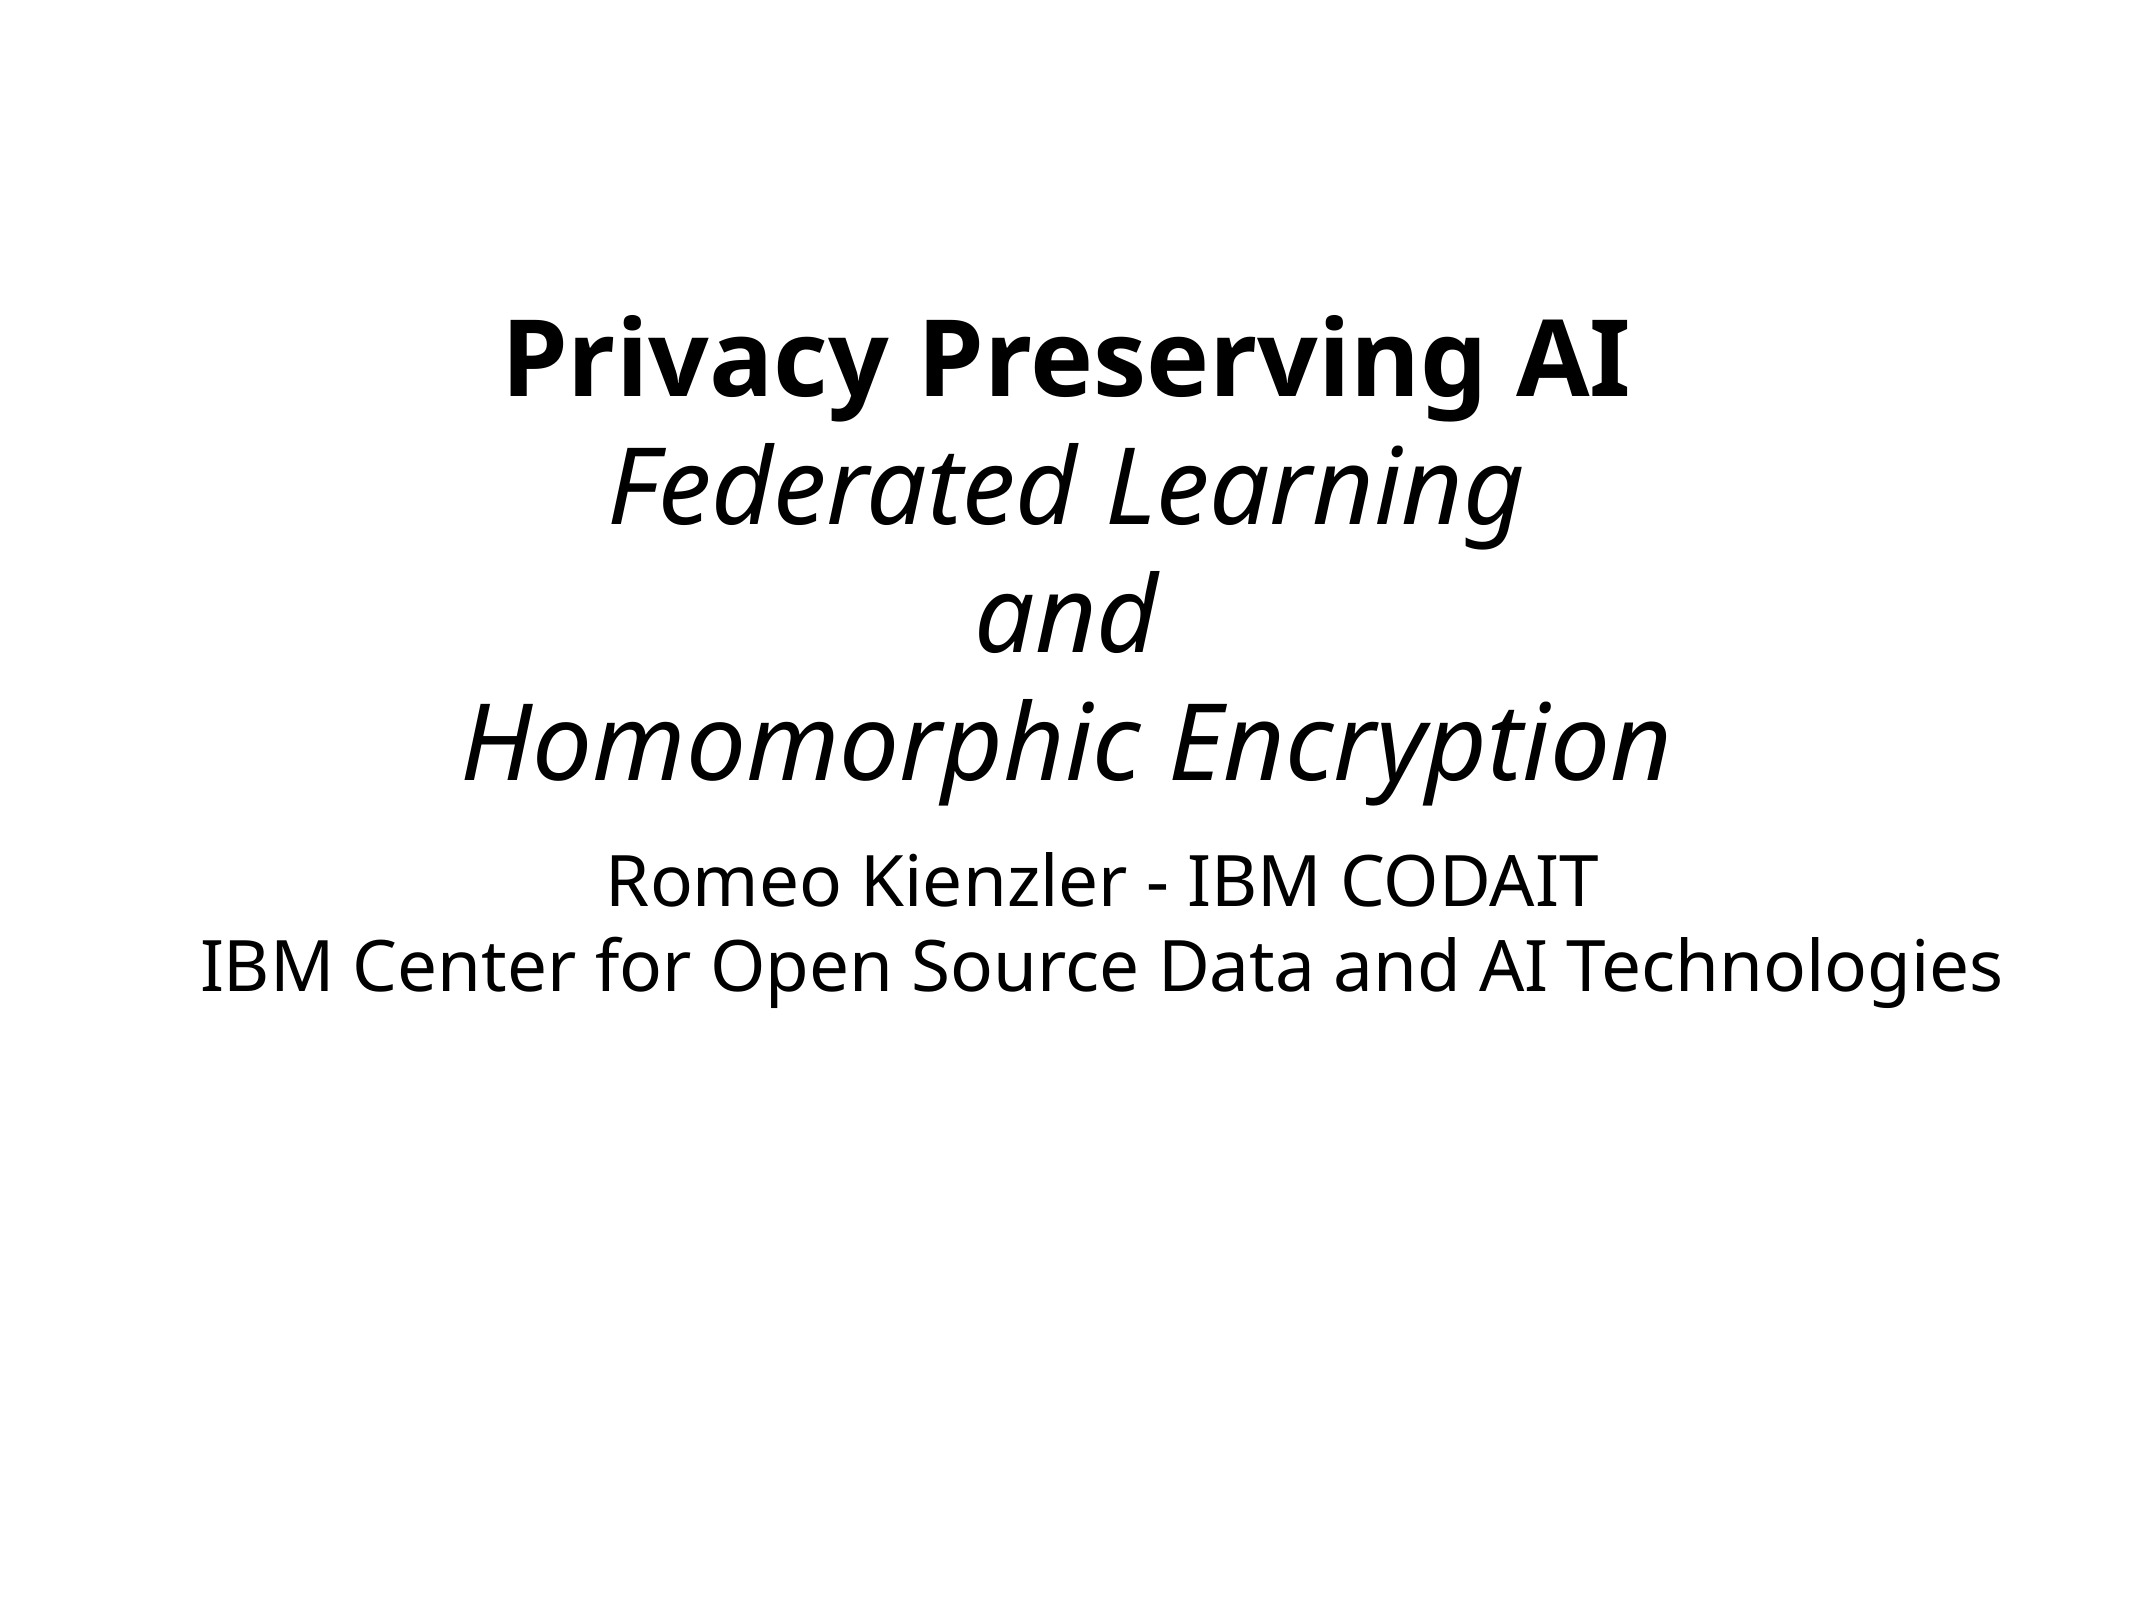

# Privacy Preserving AI Federated Learning and Homomorphic Encryption
Romeo Kienzler - IBM CODAIT
IBM Center for Open Source Data and AI Technologies